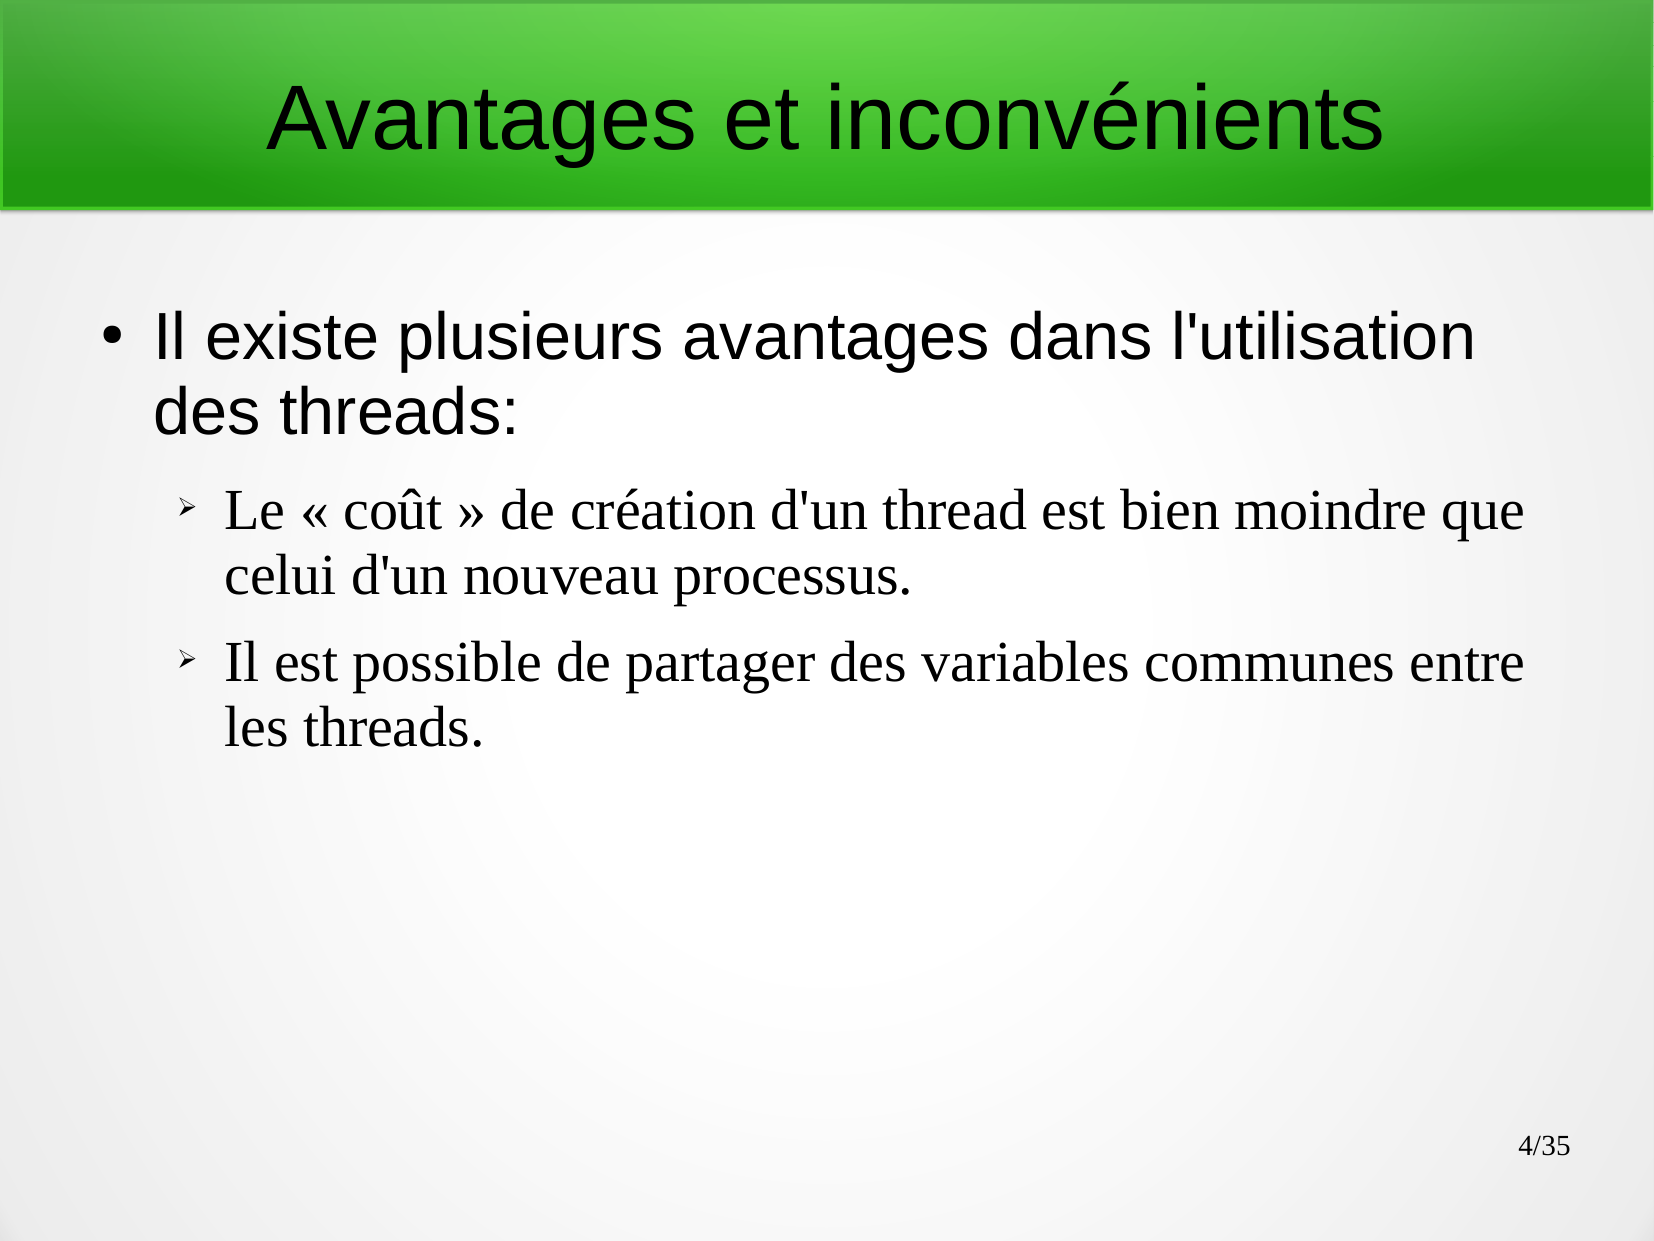

# Avantages et inconvénients
Il existe plusieurs avantages dans l'utilisation des threads:
Le « coût » de création d'un thread est bien moindre que celui d'un nouveau processus.
Il est possible de partager des variables communes entre les threads.
4